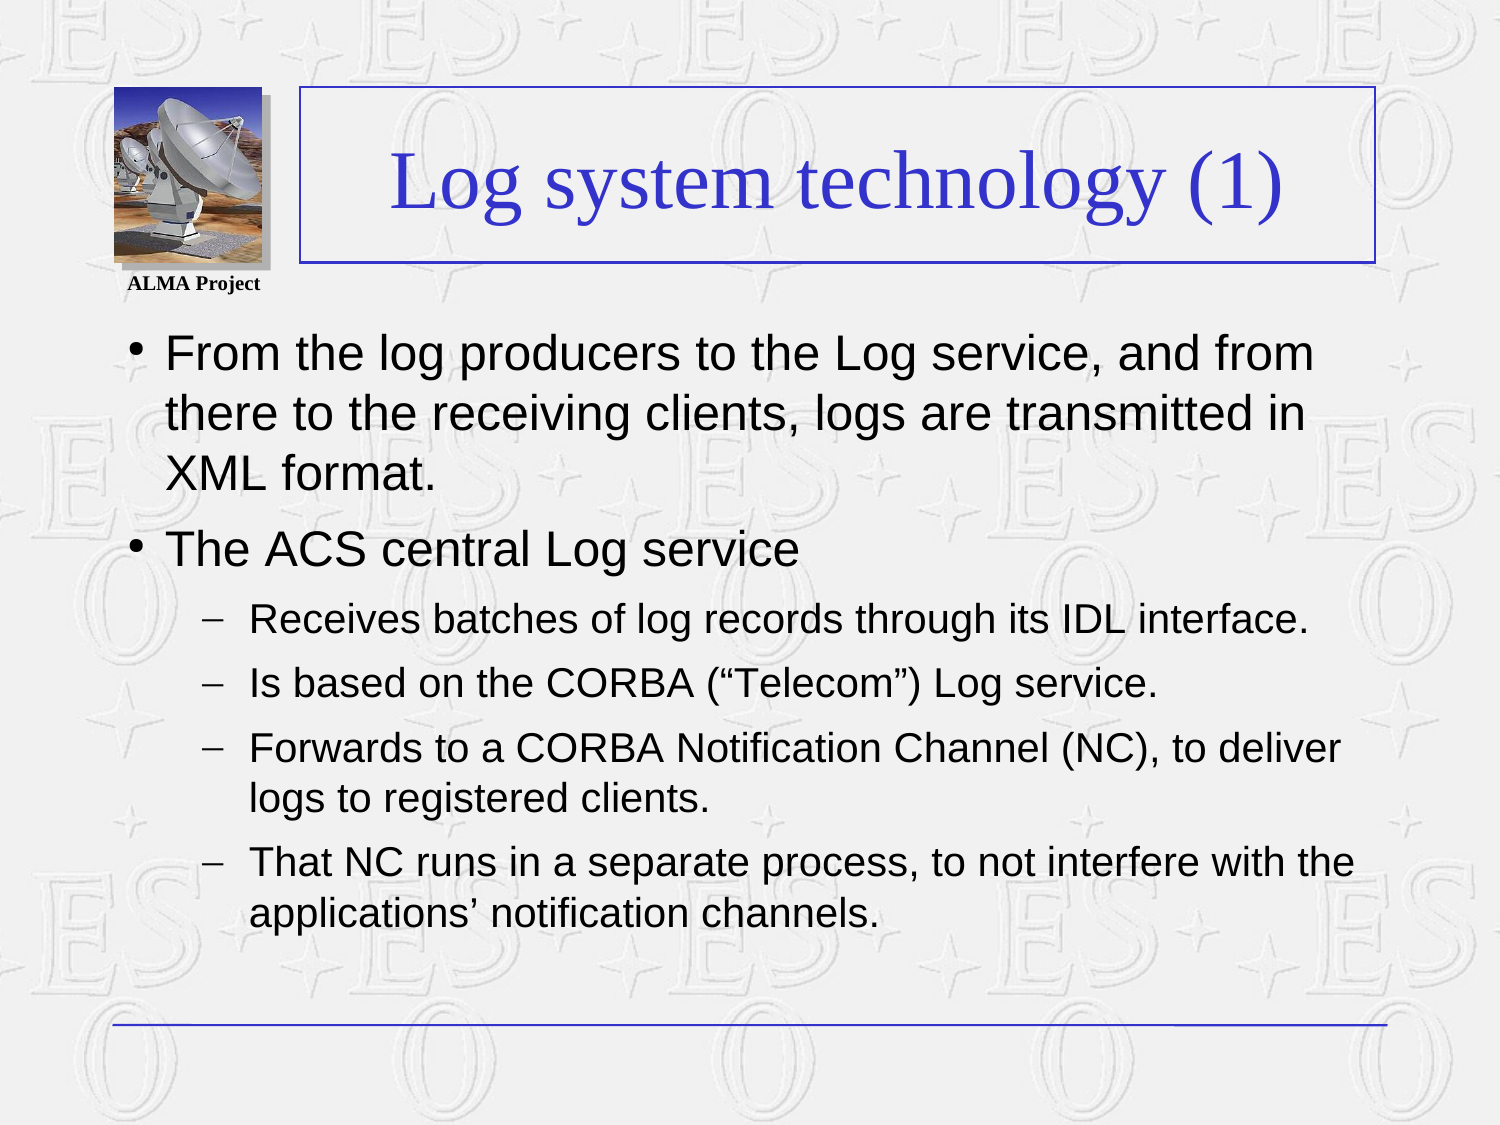

# Log system technology (1)
From the log producers to the Log service, and from there to the receiving clients, logs are transmitted in XML format.
The ACS central Log service
Receives batches of log records through its IDL interface.
Is based on the CORBA (“Telecom”) Log service.
Forwards to a CORBA Notification Channel (NC), to deliver logs to registered clients.
That NC runs in a separate process, to not interfere with the applications’ notification channels.